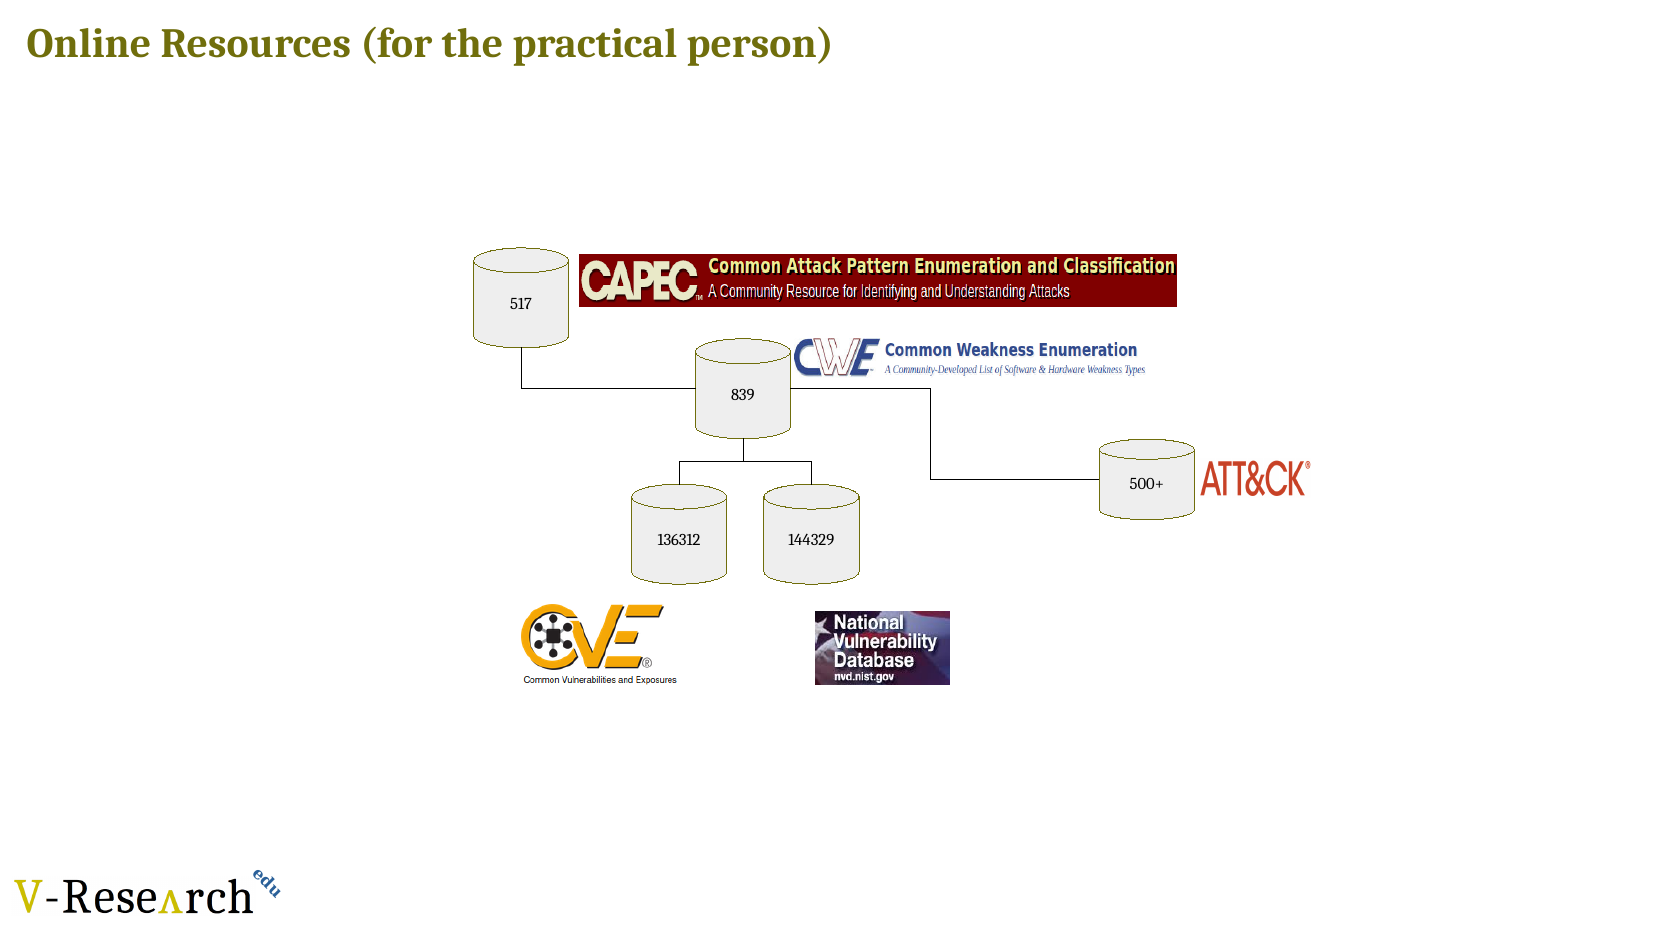

Online Resources (for the practical person)
517
839
500+
136312
144329
edu